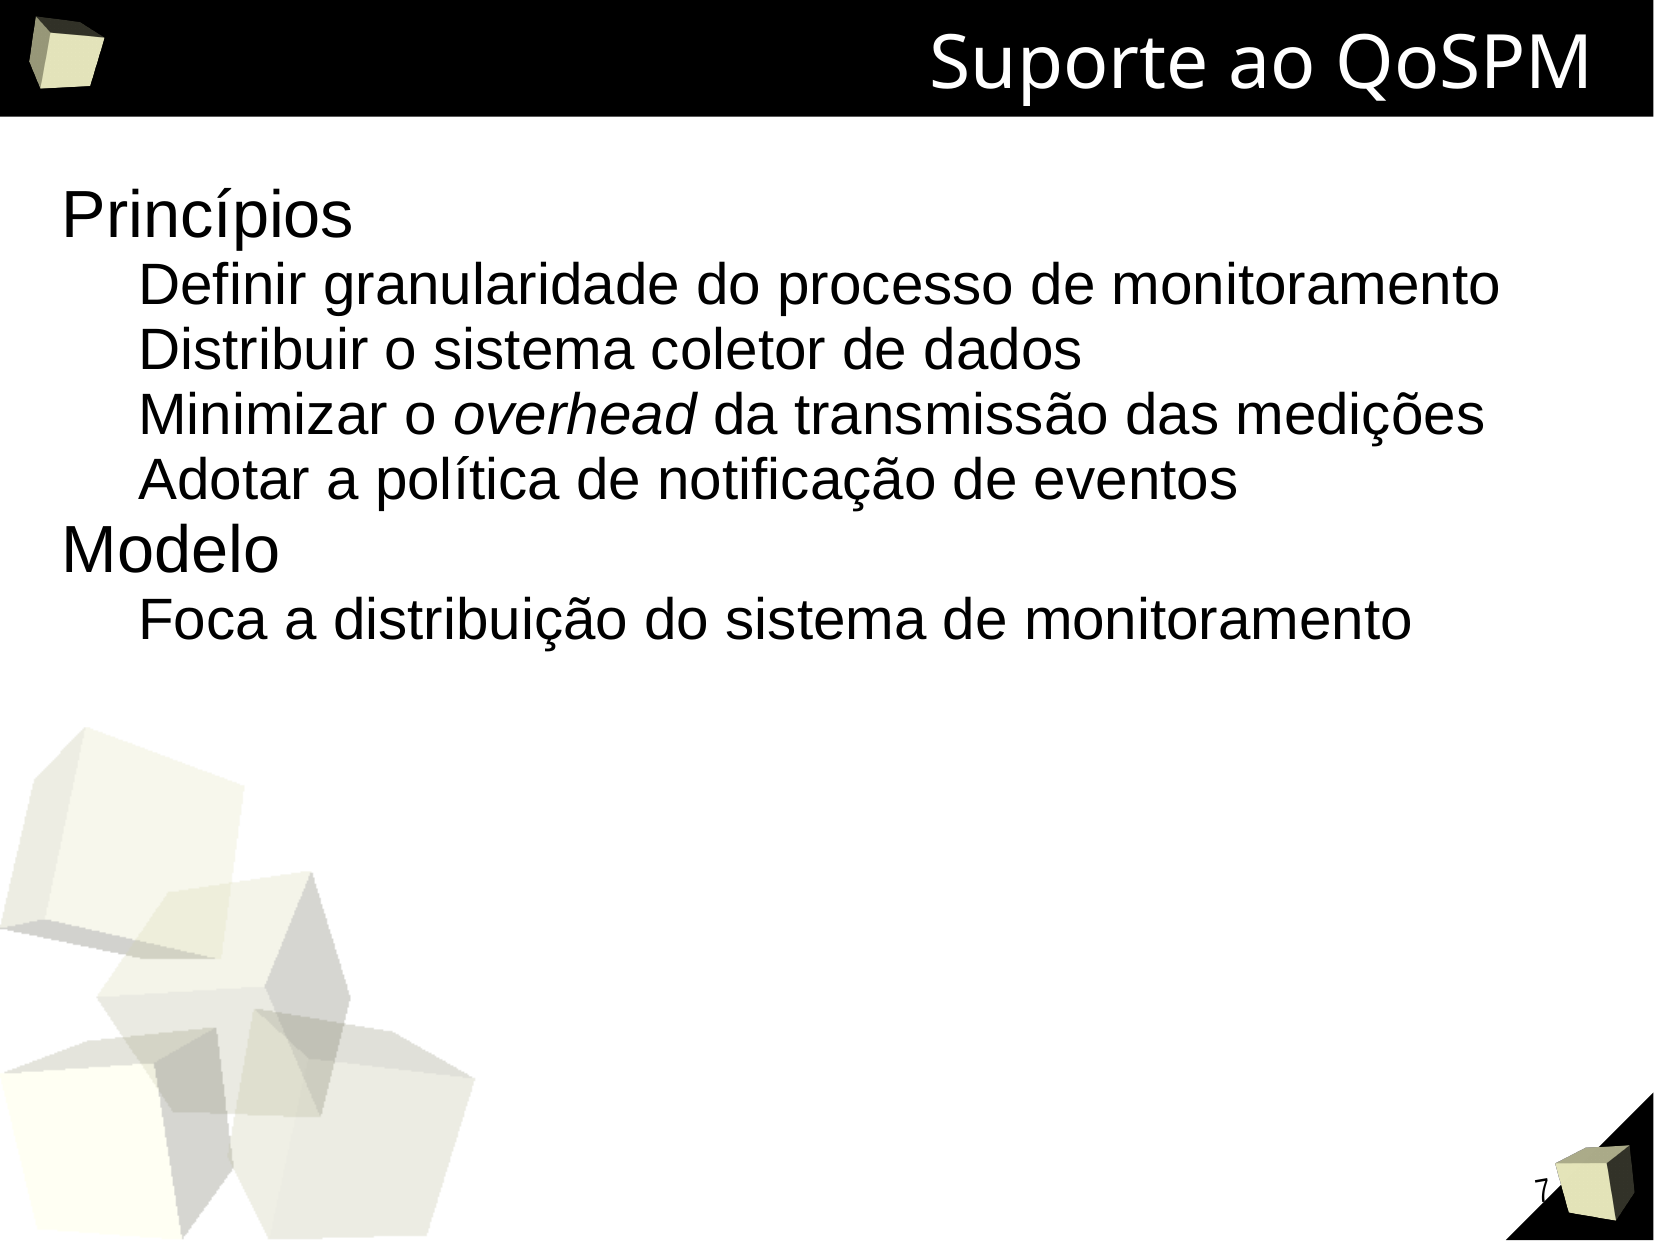

# Suporte ao QoSPM
Princípios
Definir granularidade do processo de monitoramento
Distribuir o sistema coletor de dados
Minimizar o overhead da transmissão das medições
Adotar a política de notificação de eventos
Modelo
Foca a distribuição do sistema de monitoramento